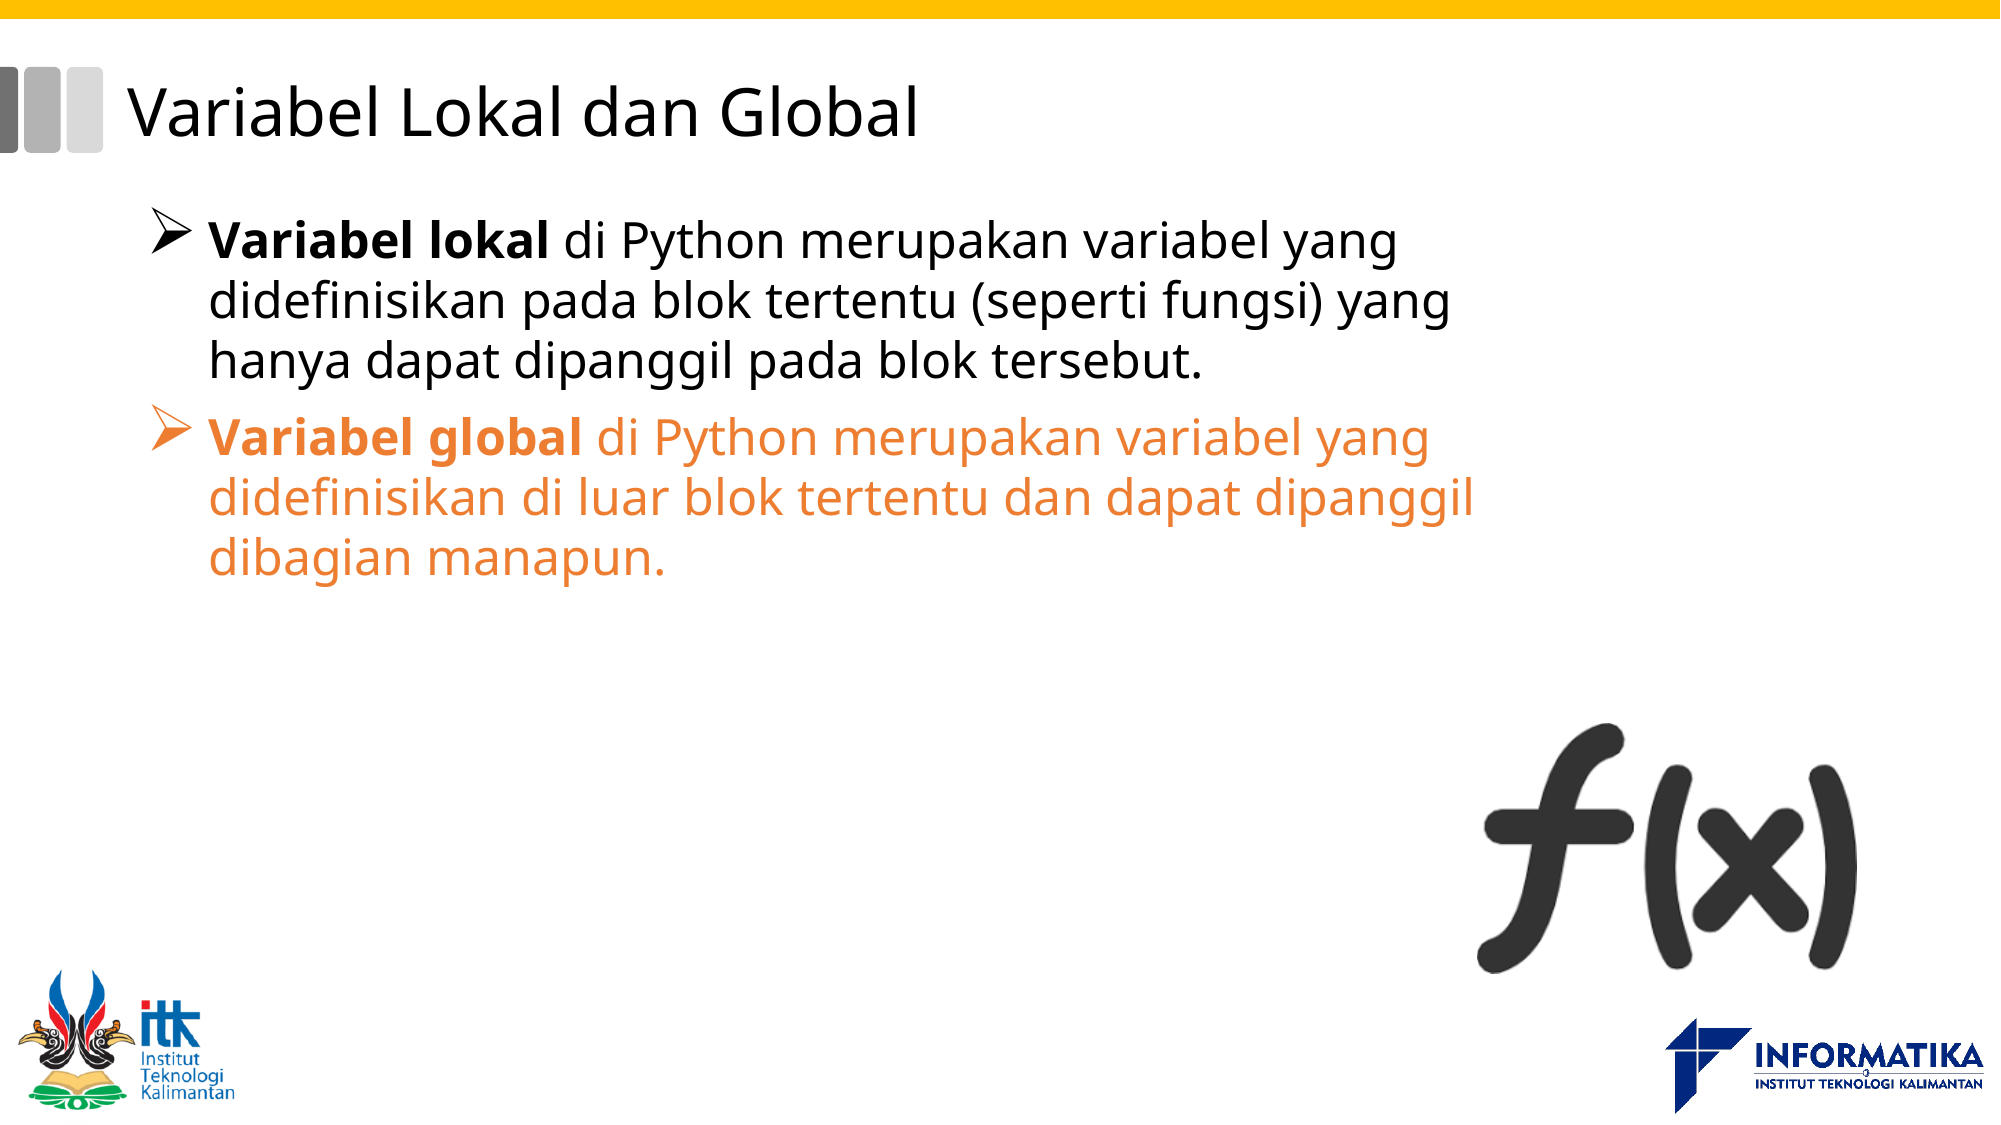

# Variabel Lokal dan Global
Variabel lokal di Python merupakan variabel yang didefinisikan pada blok tertentu (seperti fungsi) yang hanya dapat dipanggil pada blok tersebut.
Variabel global di Python merupakan variabel yang didefinisikan di luar blok tertentu dan dapat dipanggil dibagian manapun.